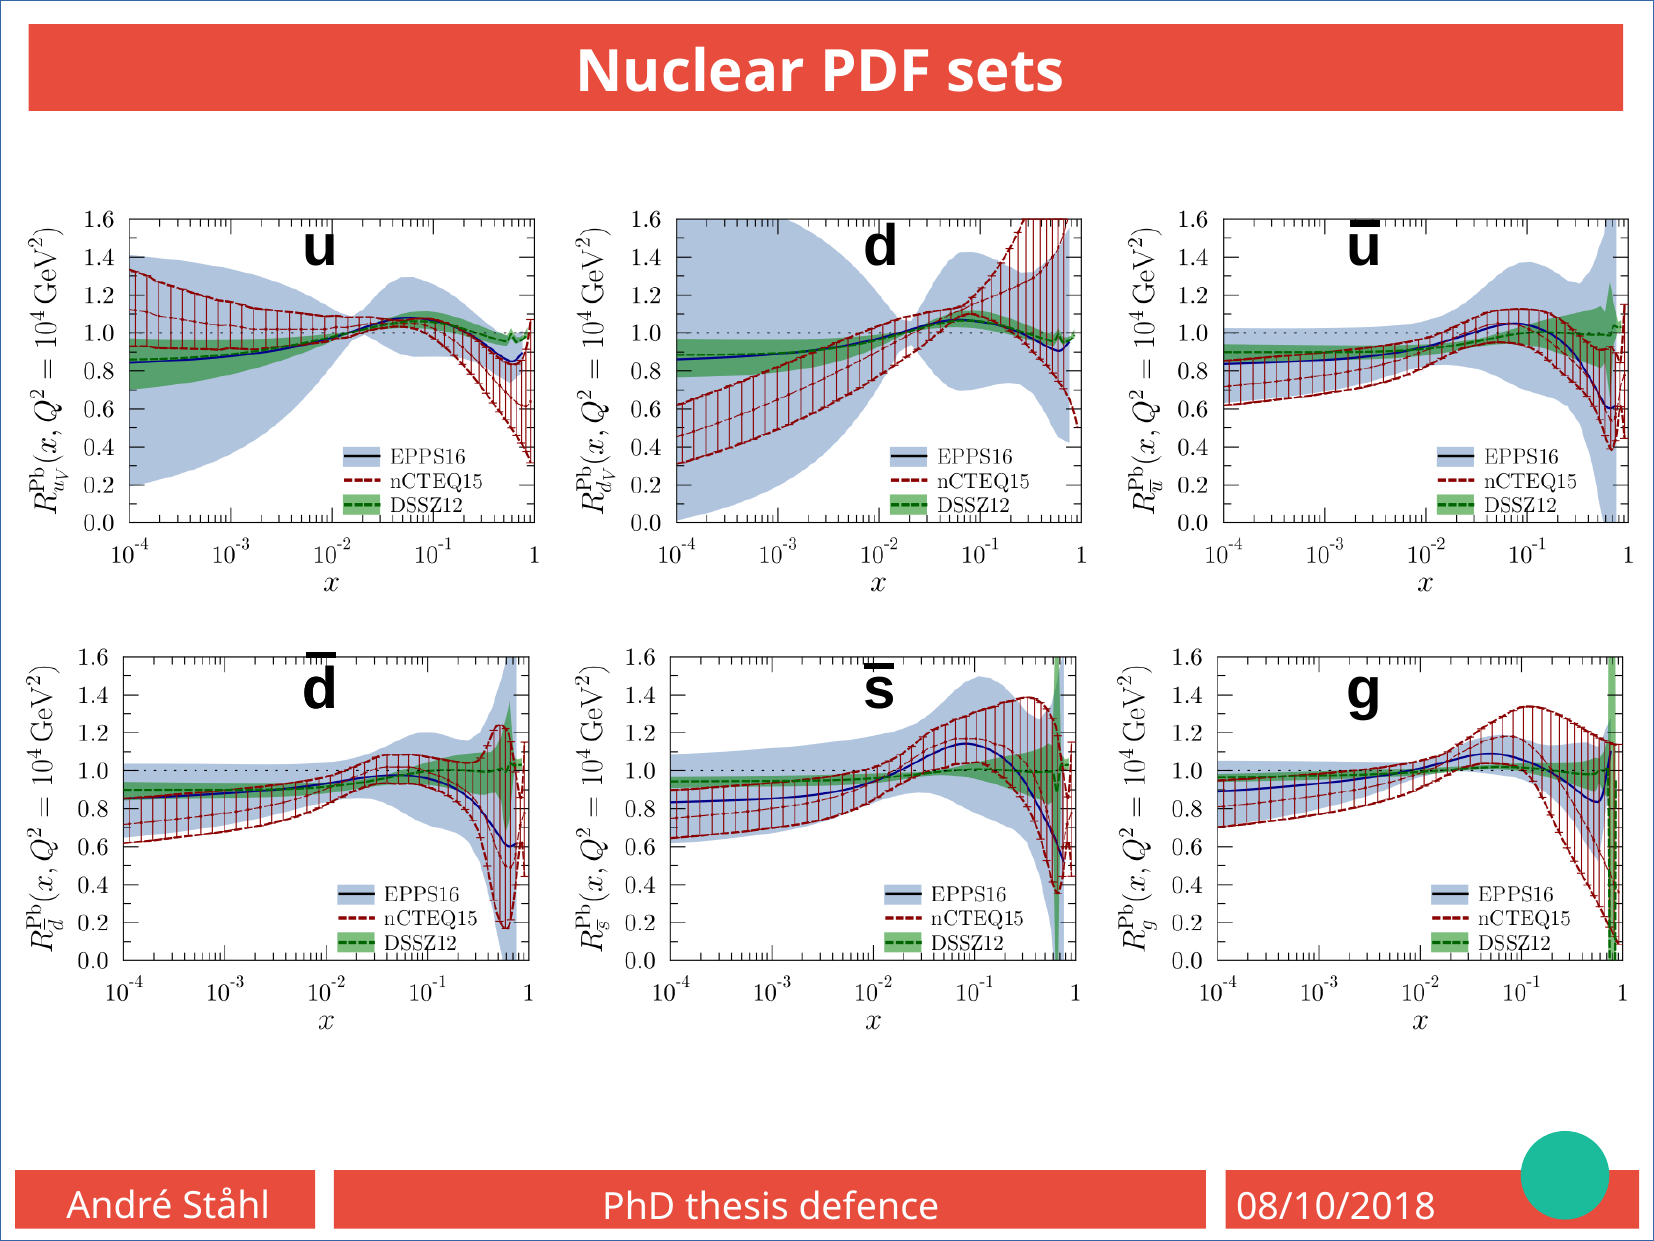

# Nuclear PDF sets
u
d
u
d
d
s
g
08/10/2018